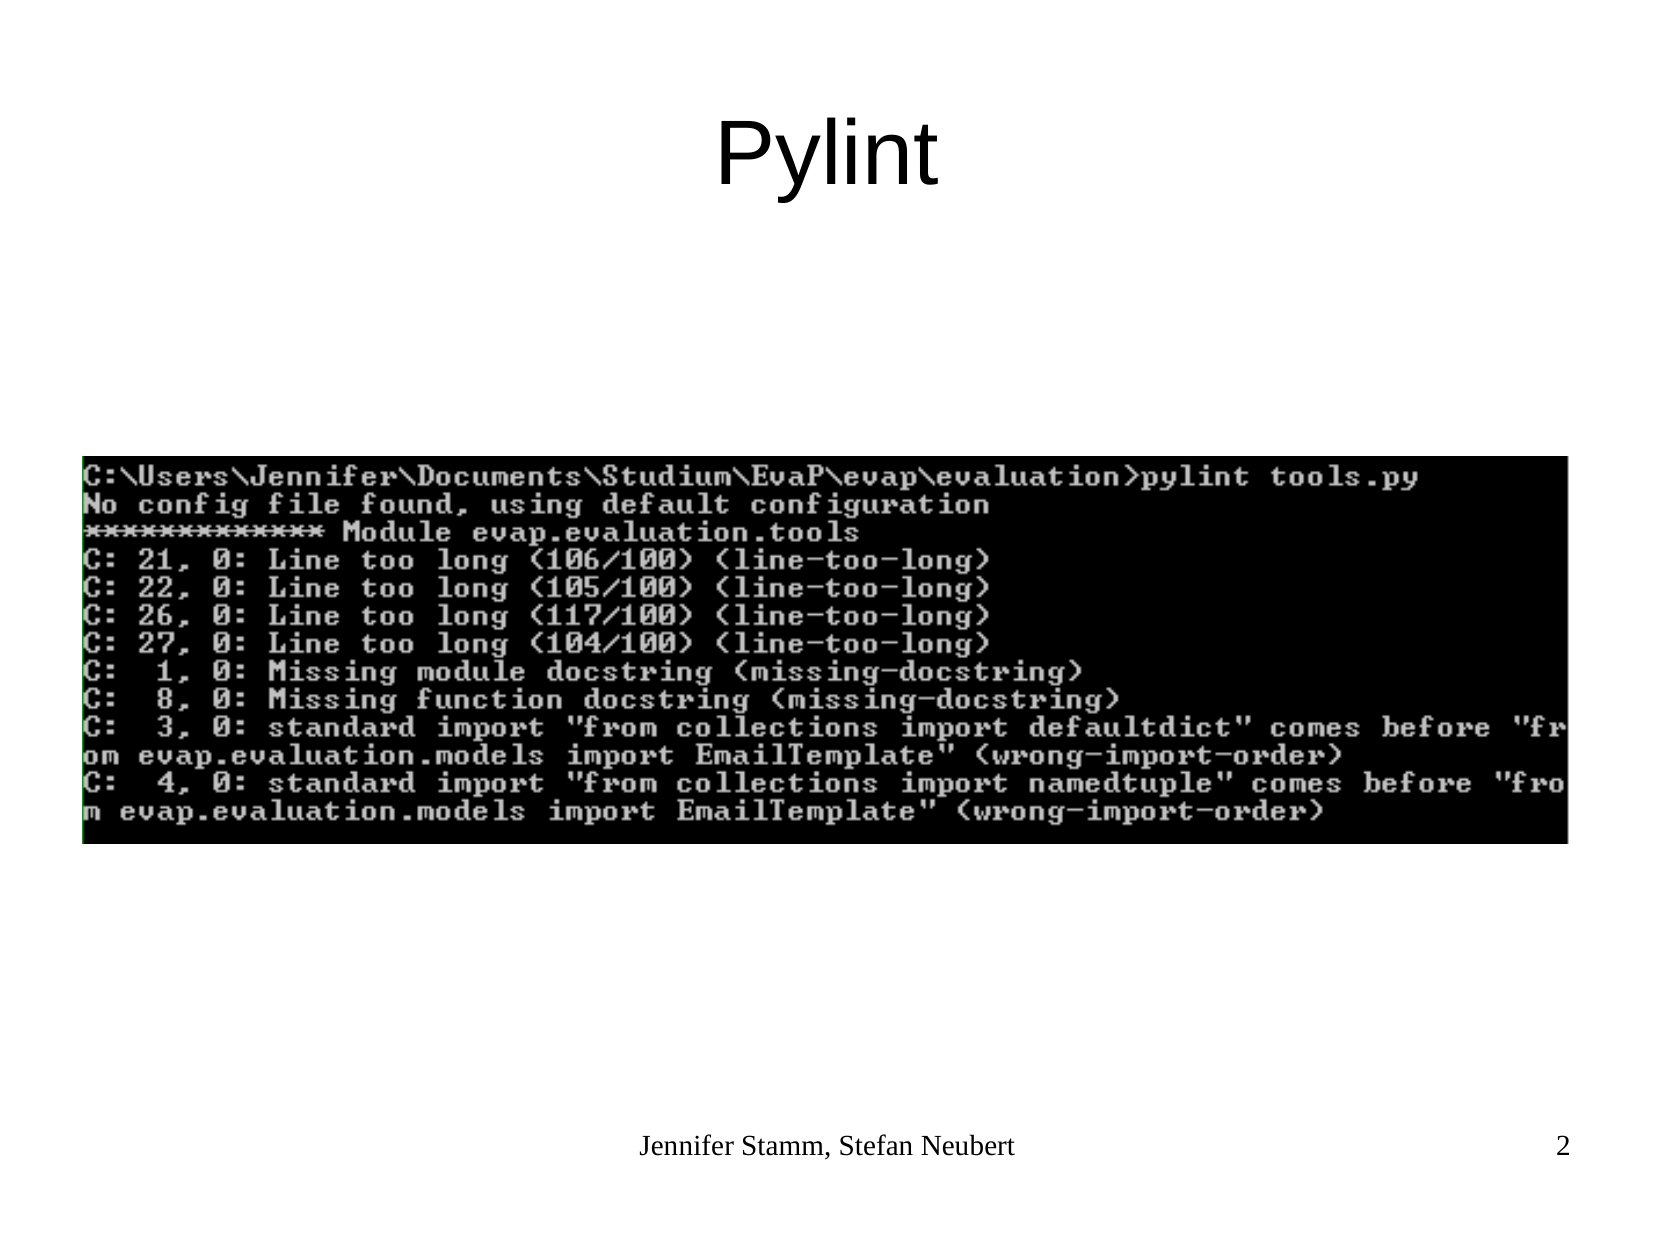

# Pylint
Jennifer Stamm, Stefan Neubert
2